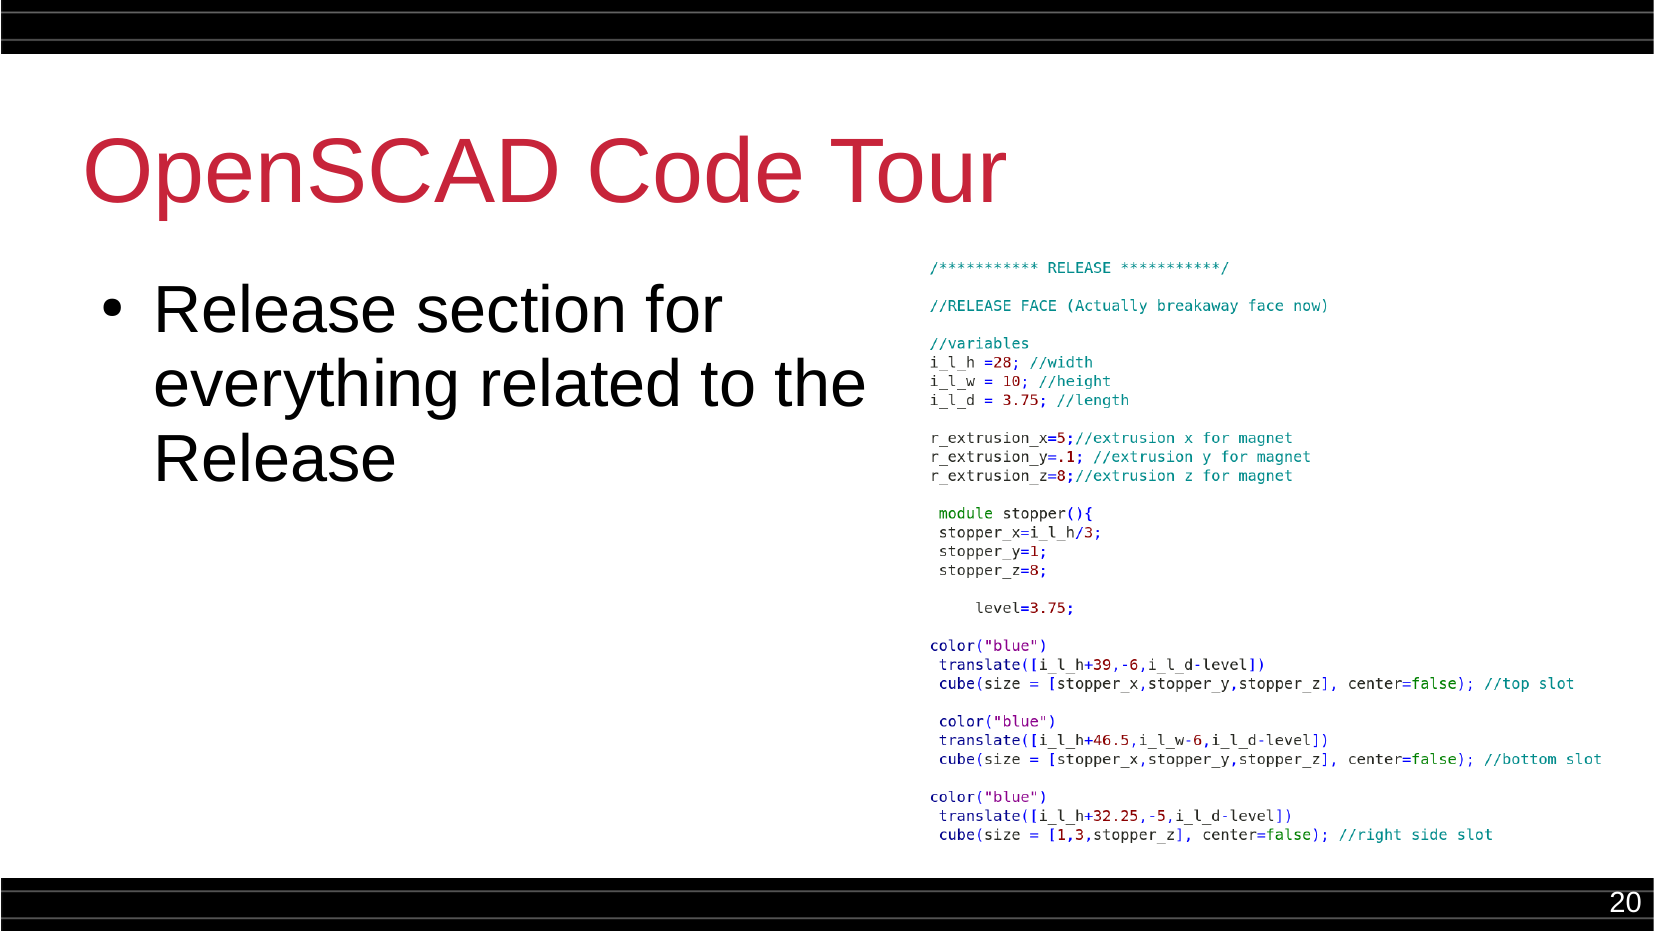

# OpenSCAD Code Tour
Release section for everything related to the Release